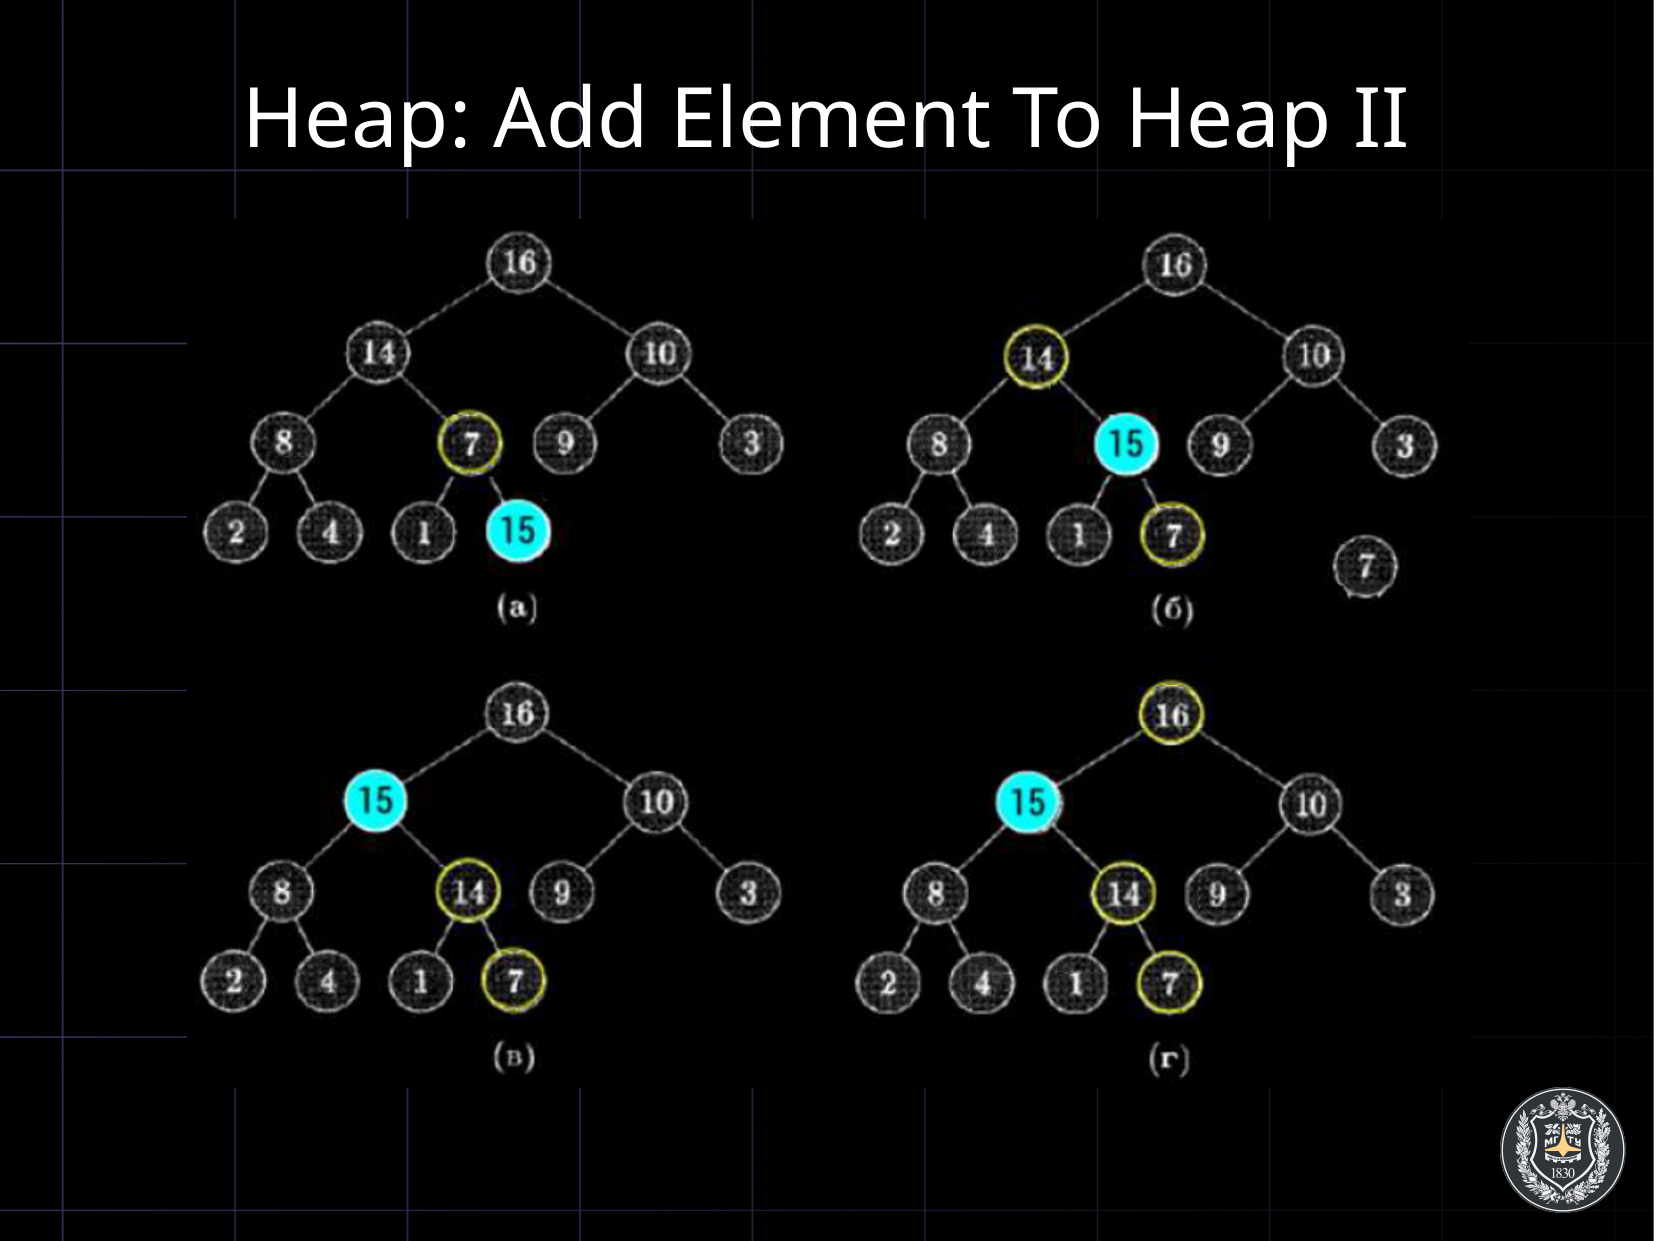

# Heap: Add Element To Heap II